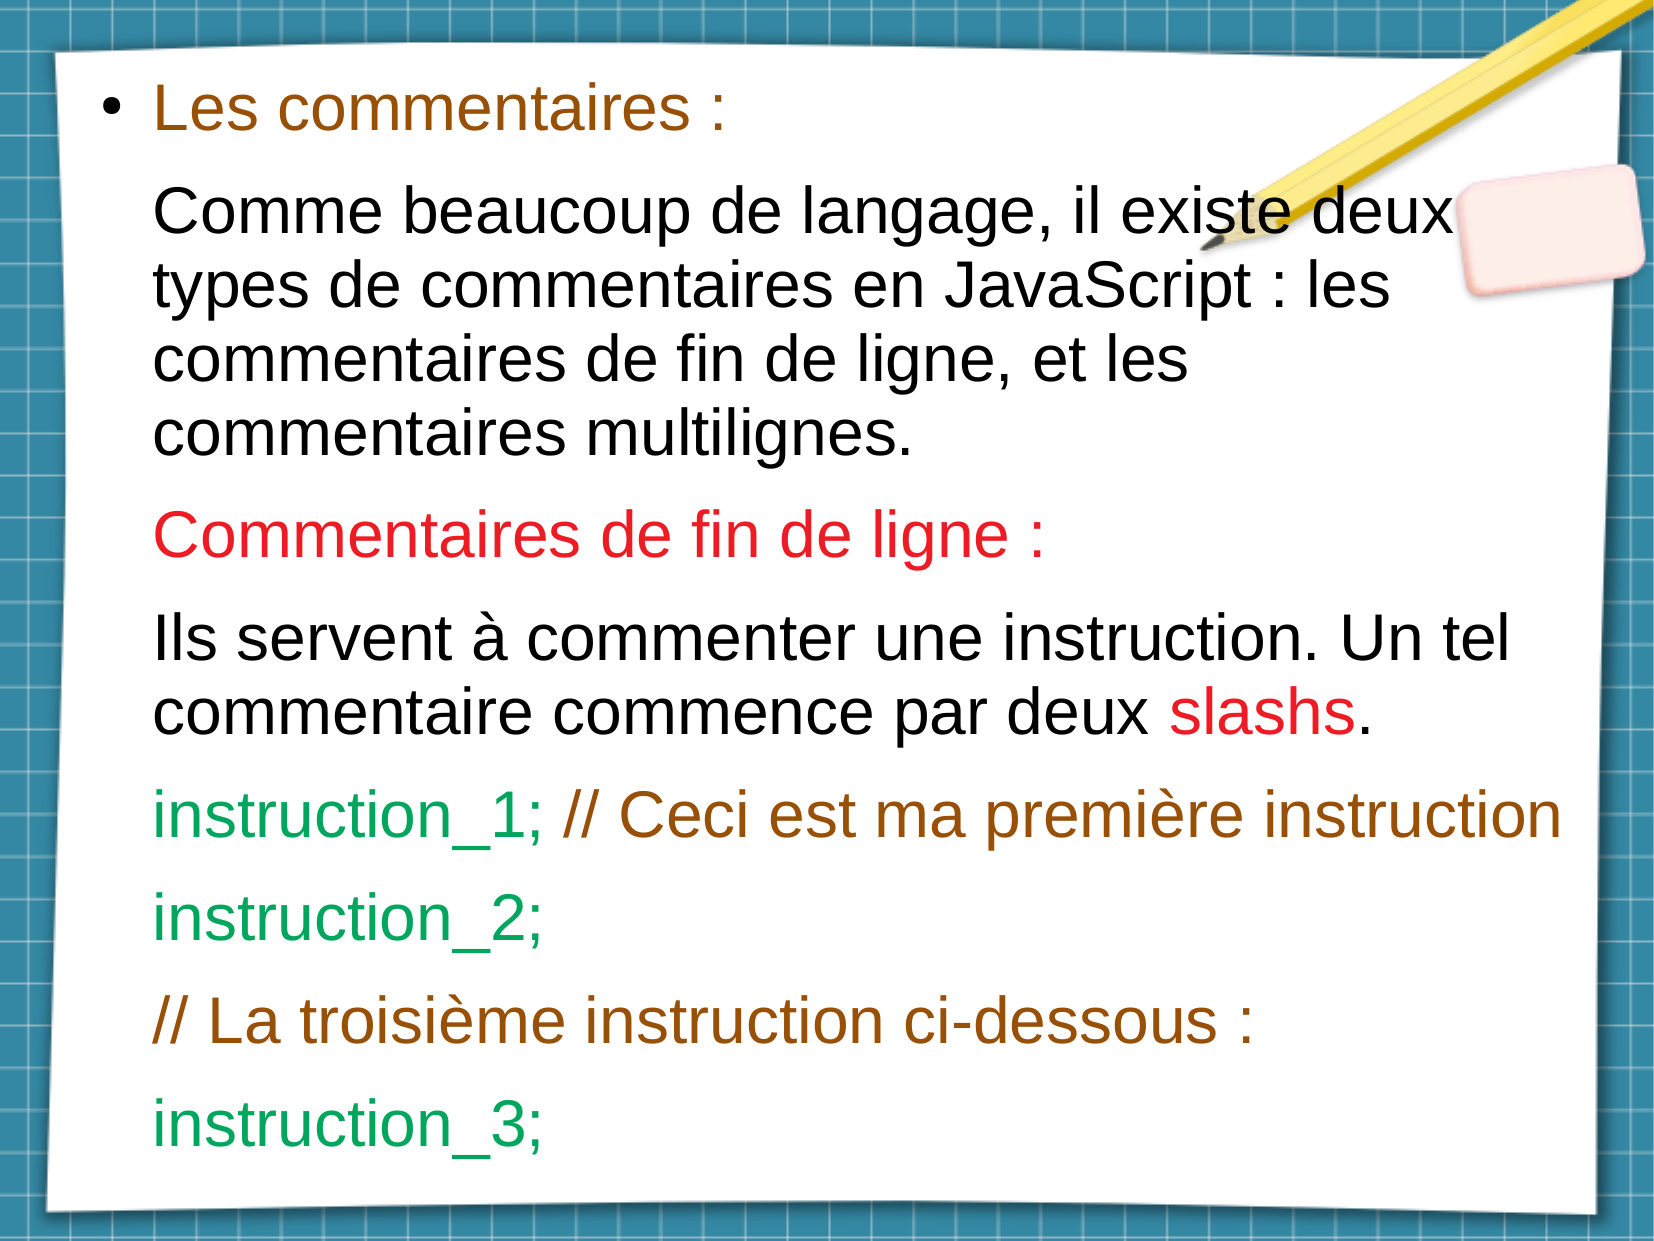

# Les commentaires :
Comme beaucoup de langage, il existe deux types de commentaires en JavaScript : les commentaires de fin de ligne, et les commentaires multilignes.
Commentaires de fin de ligne :
Ils servent à commenter une instruction. Un tel commentaire commence par deux slashs.
instruction_1; // Ceci est ma première instruction
instruction_2;
// La troisième instruction ci-dessous :
instruction_3;